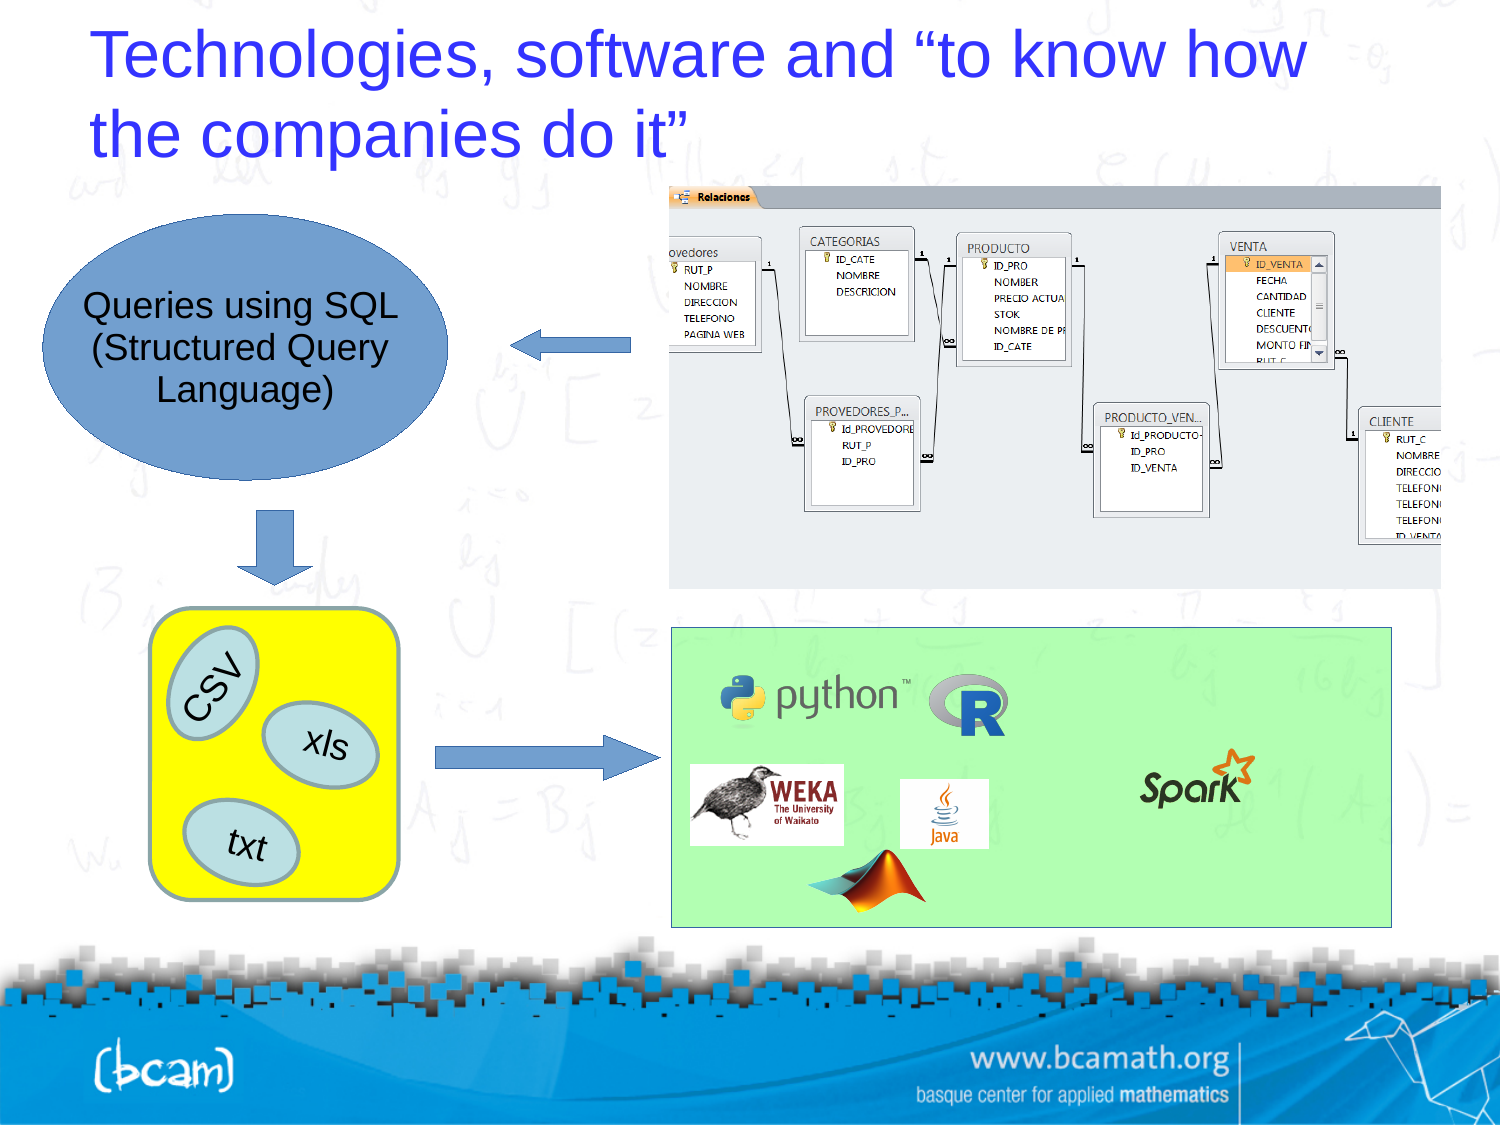

Technologies, software and “to know how the companies do it”
Queries using SQL
(Structured Query
Language)
CSV
xls
 txt